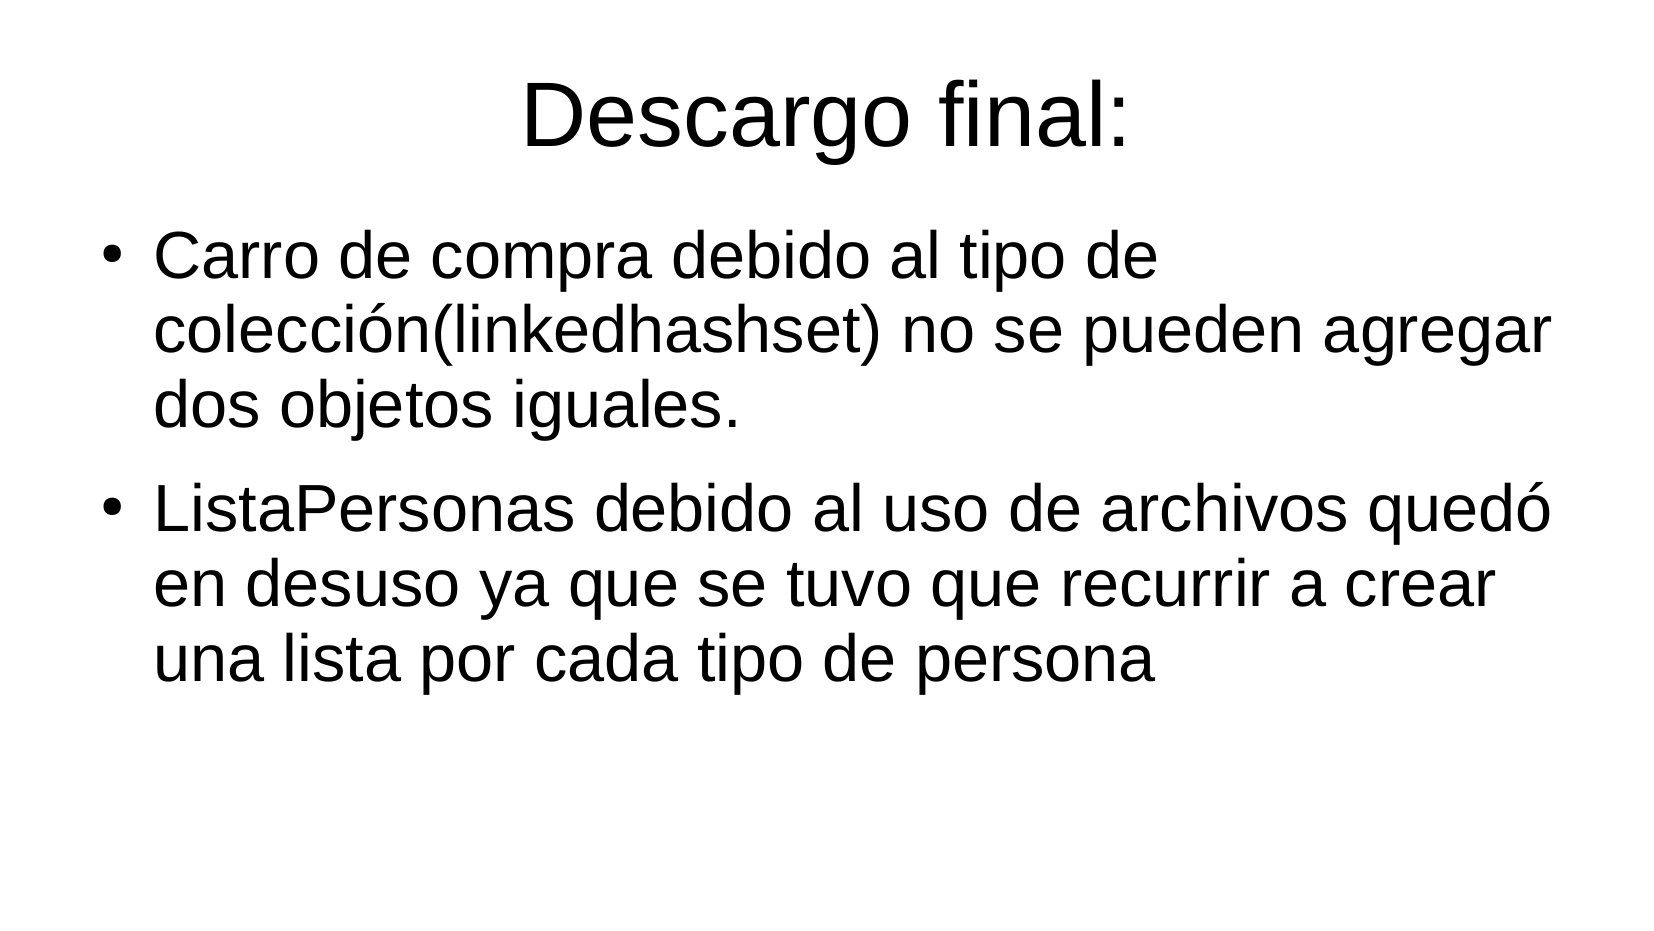

# Descargo final:
Carro de compra debido al tipo de colección(linkedhashset) no se pueden agregar dos objetos iguales.
ListaPersonas debido al uso de archivos quedó en desuso ya que se tuvo que recurrir a crear una lista por cada tipo de persona